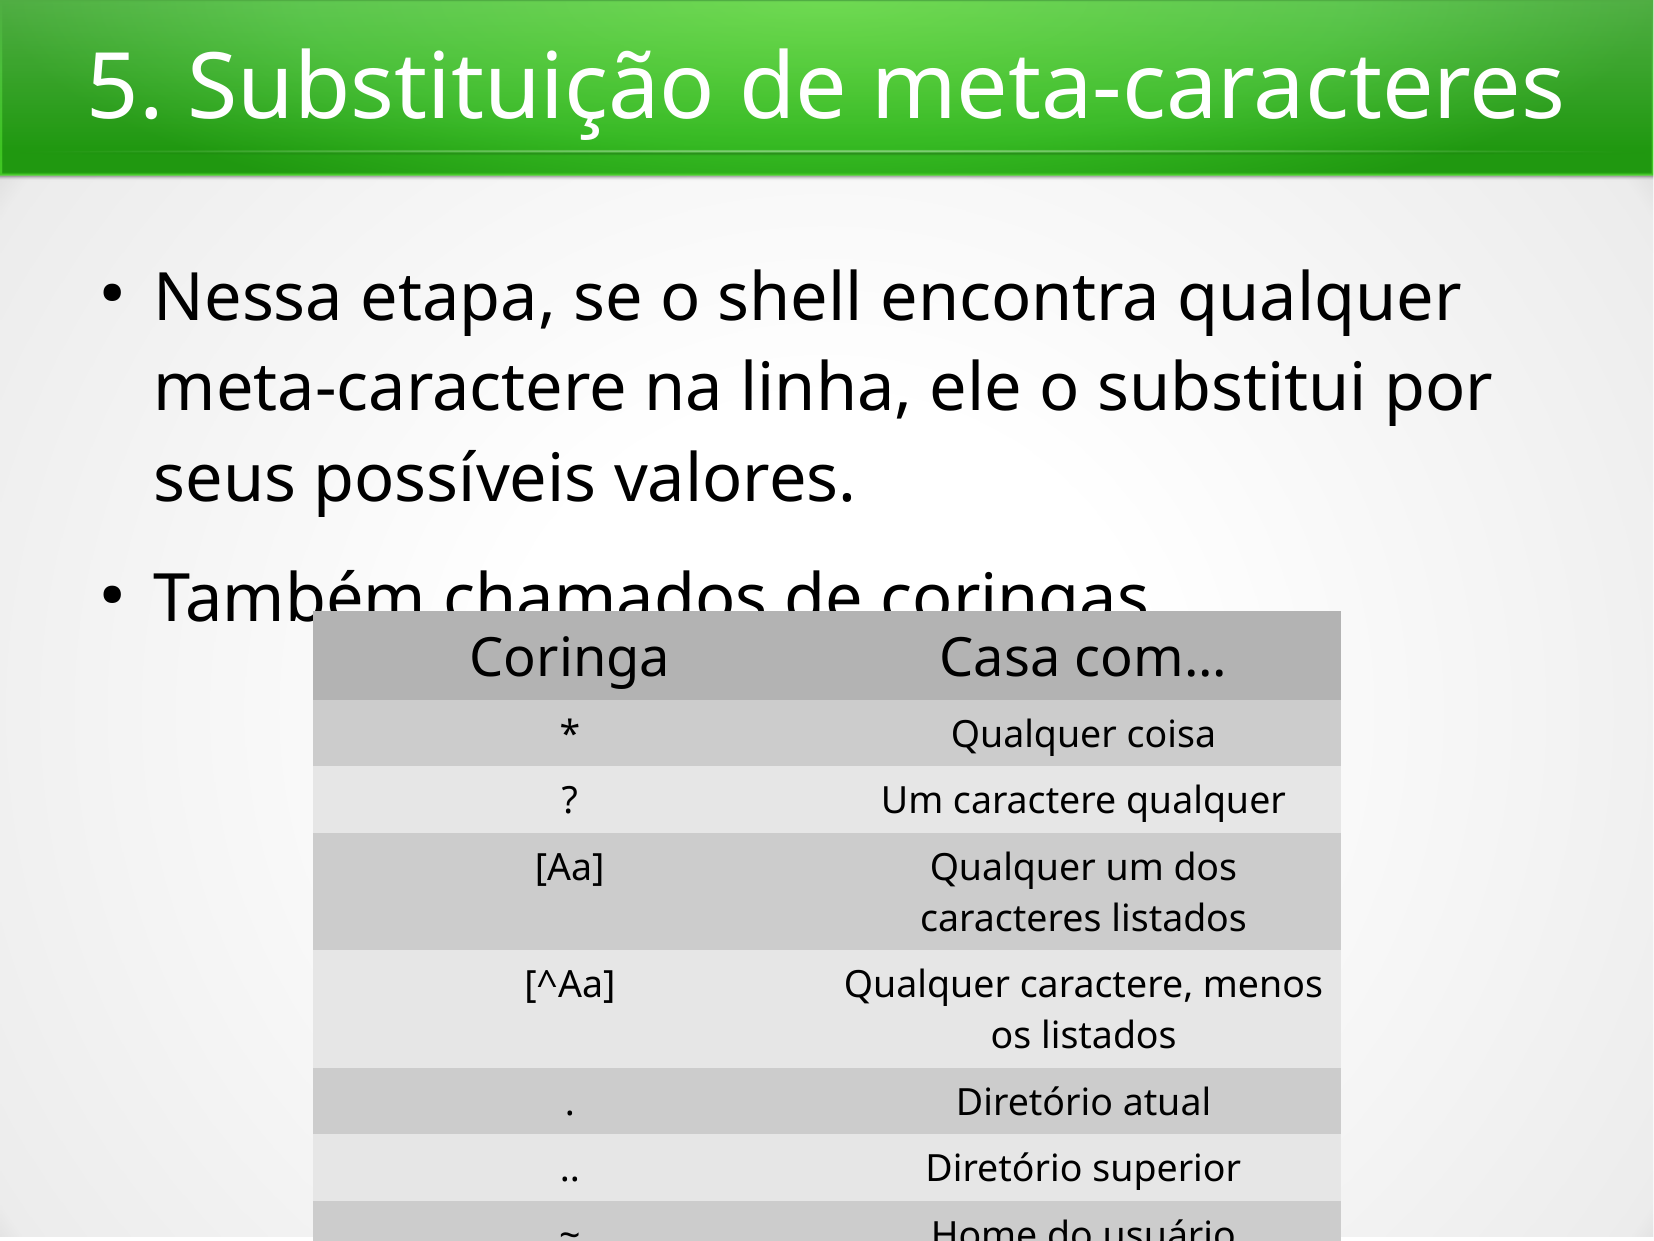

# 5. Substituição de meta-caracteres
Nessa etapa, se o shell encontra qualquer meta-caractere na linha, ele o substitui por seus possíveis valores.
Também chamados de coringas
| Coringa | Casa com... |
| --- | --- |
| \* | Qualquer coisa |
| ? | Um caractere qualquer |
| [Aa] | Qualquer um dos caracteres listados |
| [^Aa] | Qualquer caractere, menos os listados |
| . | Diretório atual |
| .. | Diretório superior |
| ~ | Home do usuário |